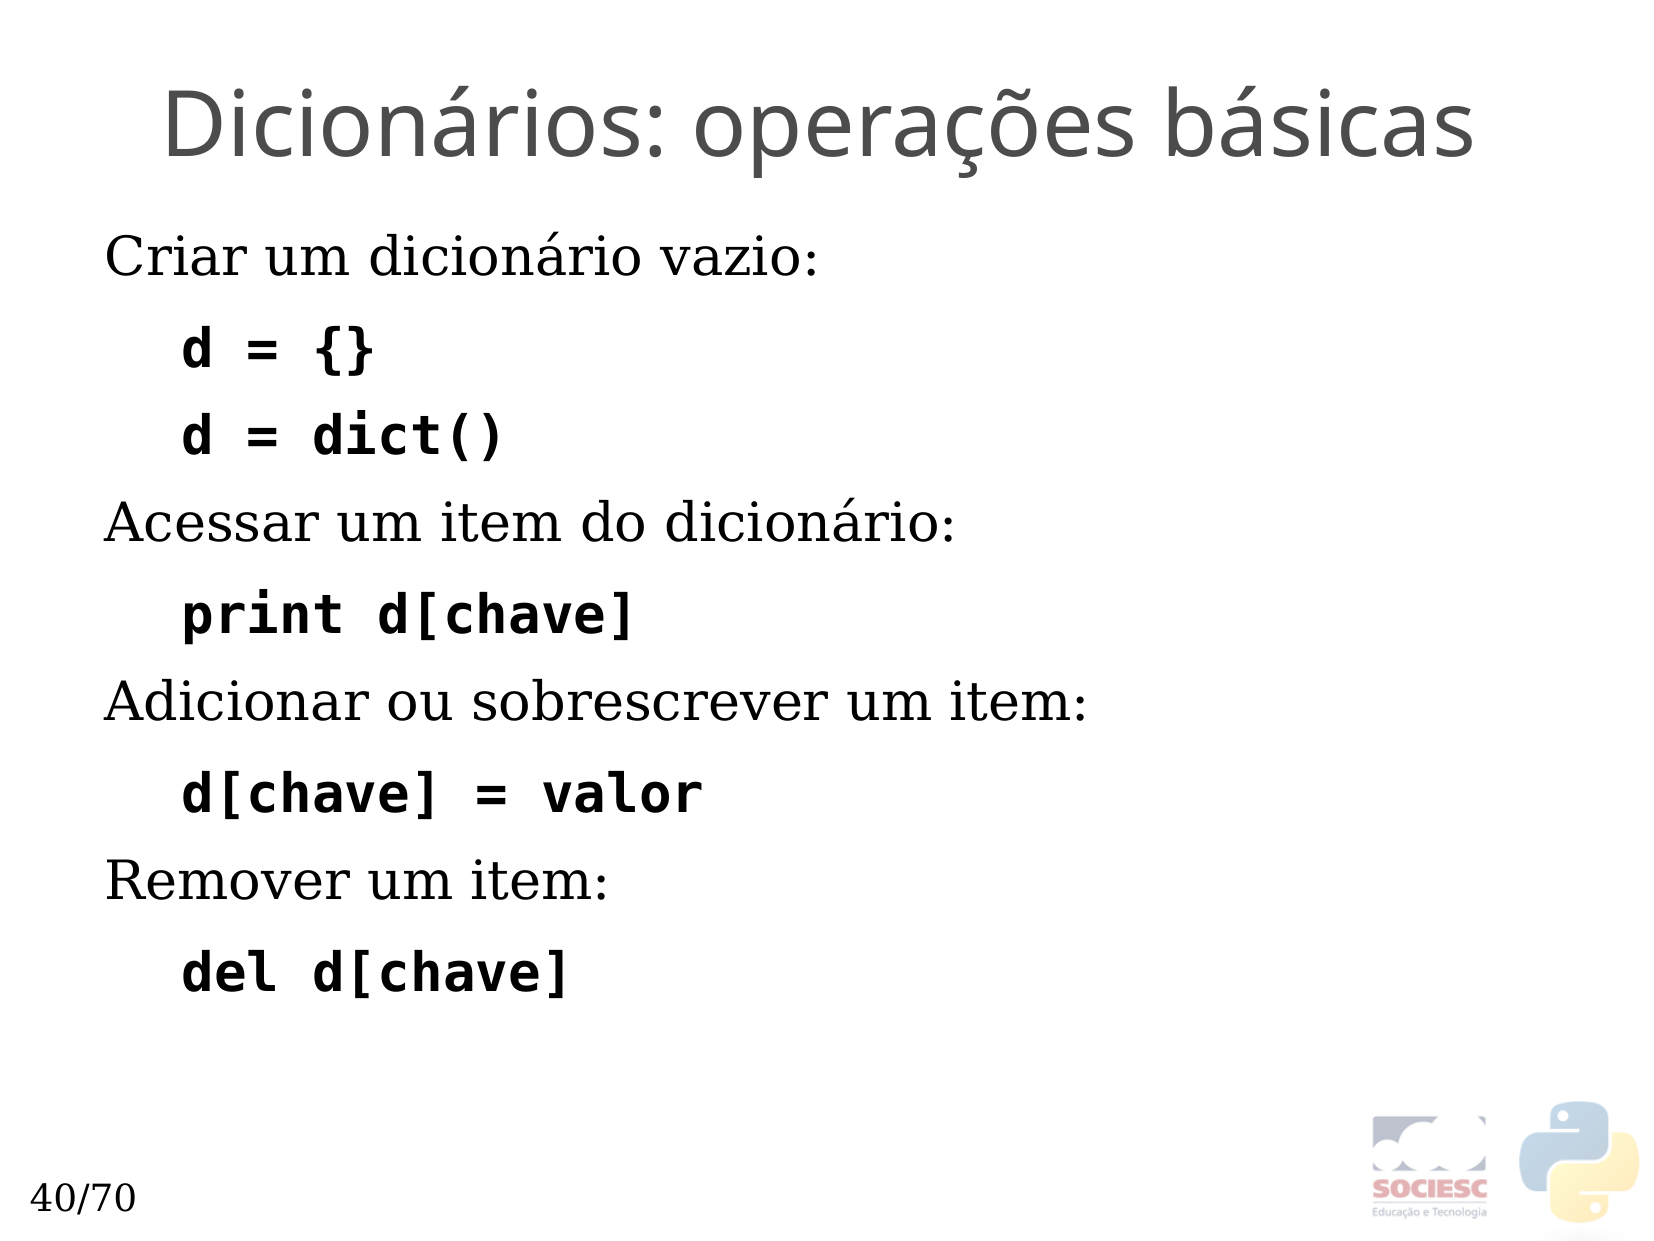

# Dicionários: operações básicas
Criar um dicionário vazio:
d = {}
d = dict()
Acessar um item do dicionário:
print d[chave]
Adicionar ou sobrescrever um item:
d[chave] = valor
Remover um item:
del d[chave]